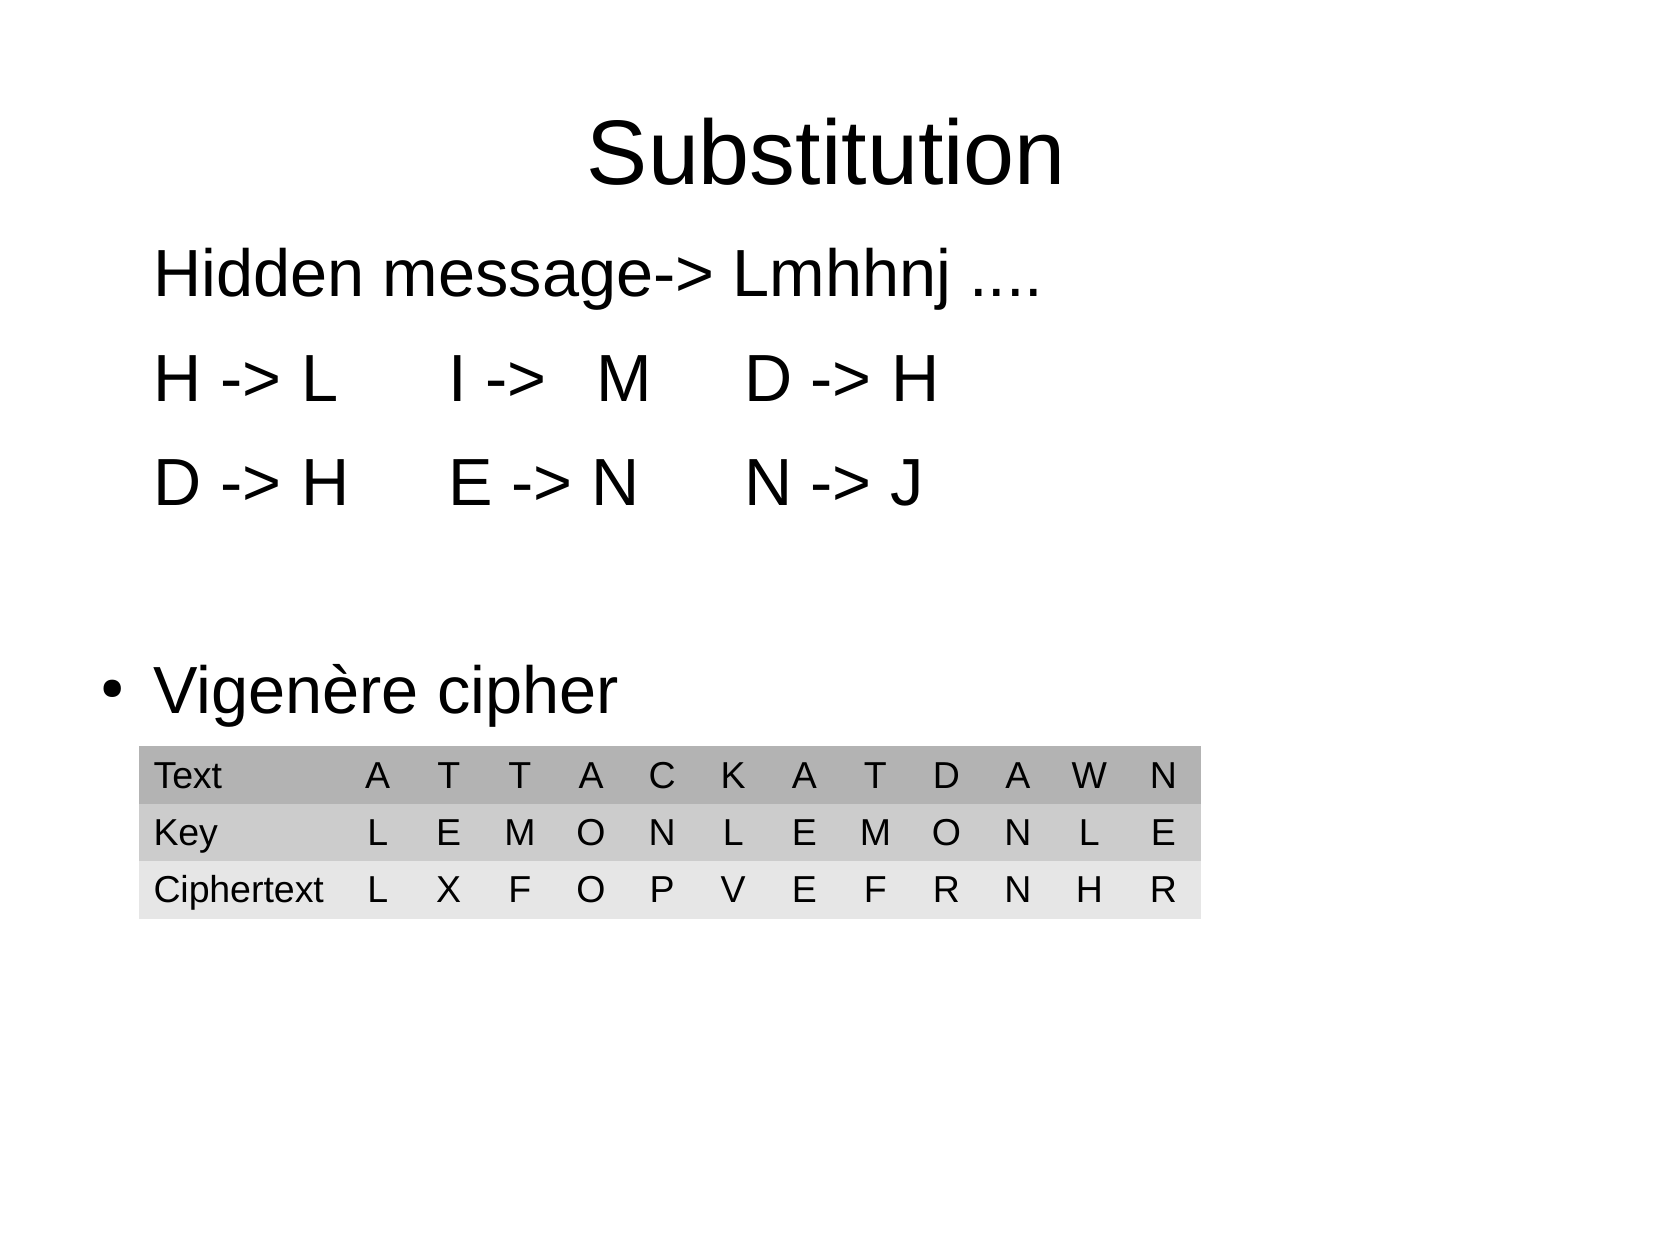

# Substitution
Hidden message-> Lmhhnj ....
H ->	L		I ->	M		D ->	Н
D ->	H		E -> N		N -> J
Vigenère cipher
| Text | А | Т | Т | А | C | K | A | T | D | A | W | N |
| --- | --- | --- | --- | --- | --- | --- | --- | --- | --- | --- | --- | --- |
| Key | L | E | M | O | N | L | E | M | O | N | L | E |
| Ciphertext | L | X | F | O | P | V | E | F | R | N | H | R |